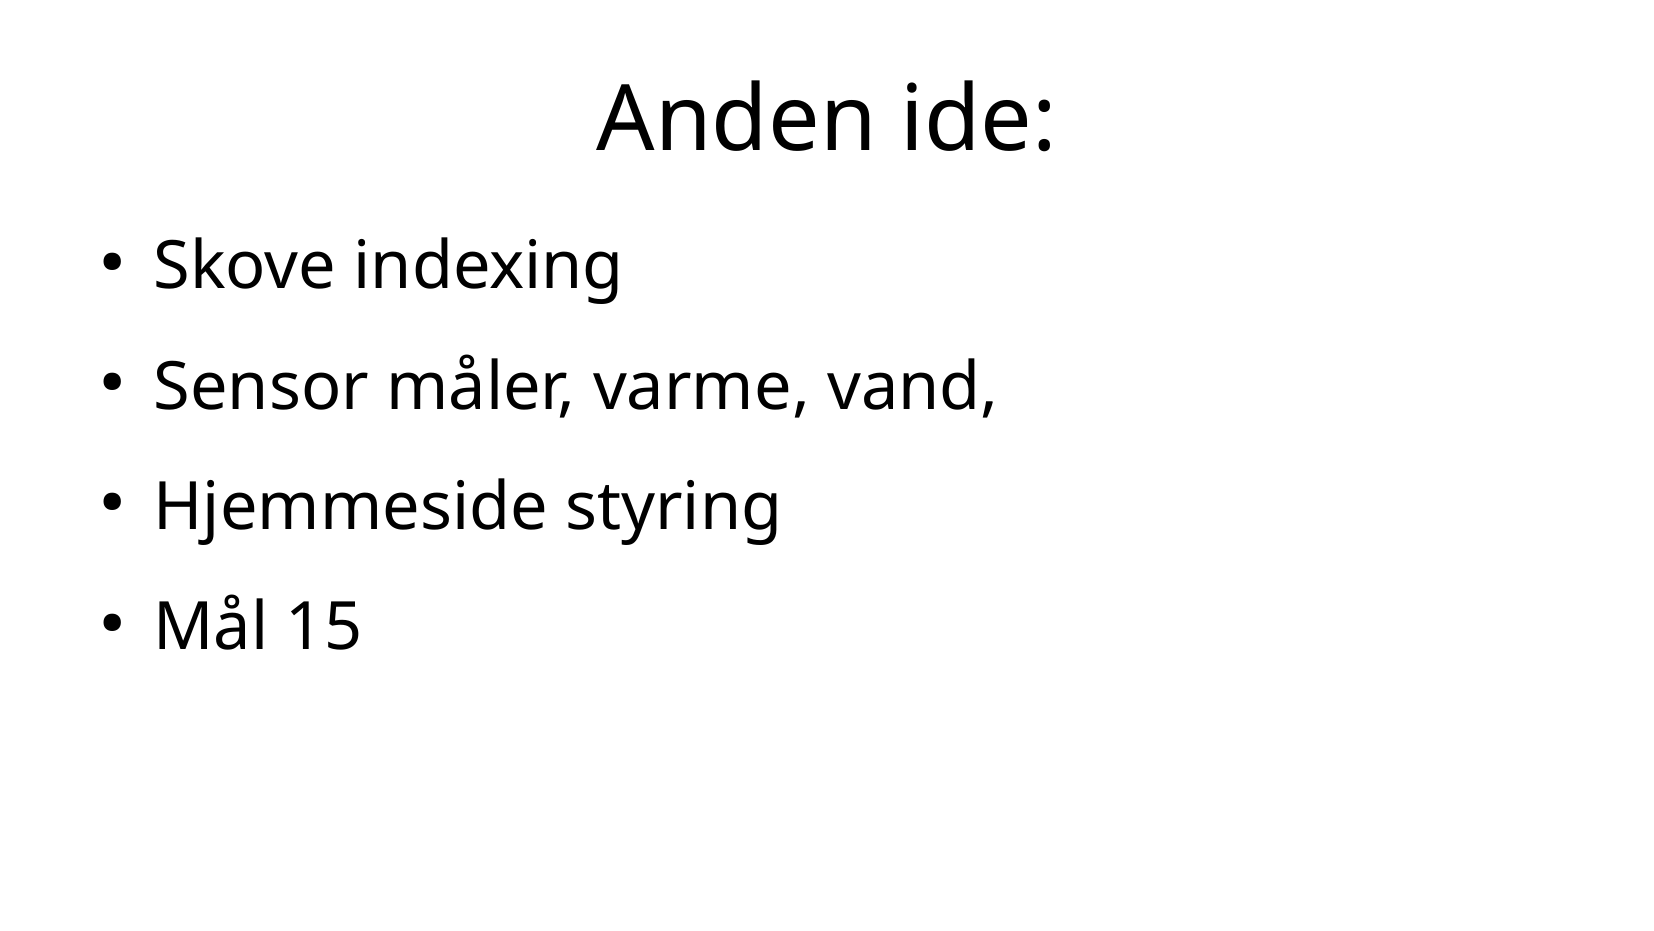

# Anden ide:
Skove indexing
Sensor måler, varme, vand,
Hjemmeside styring
Mål 15